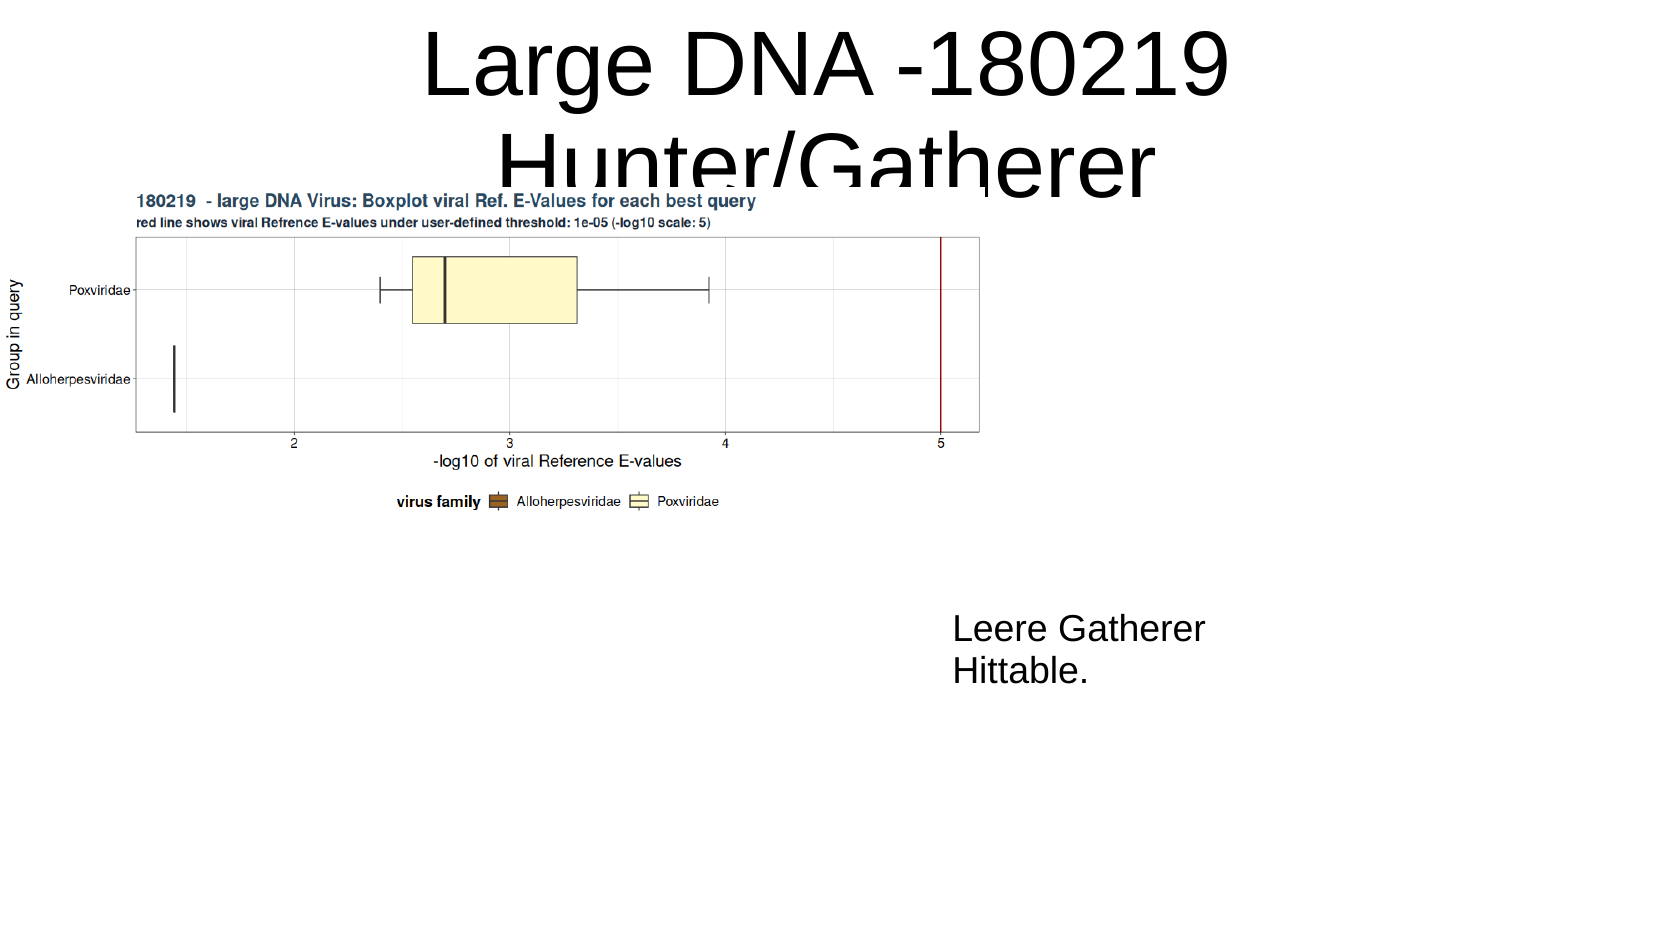

# Large DNA -180219 Hunter/Gatherer
Leere Gatherer Hittable.